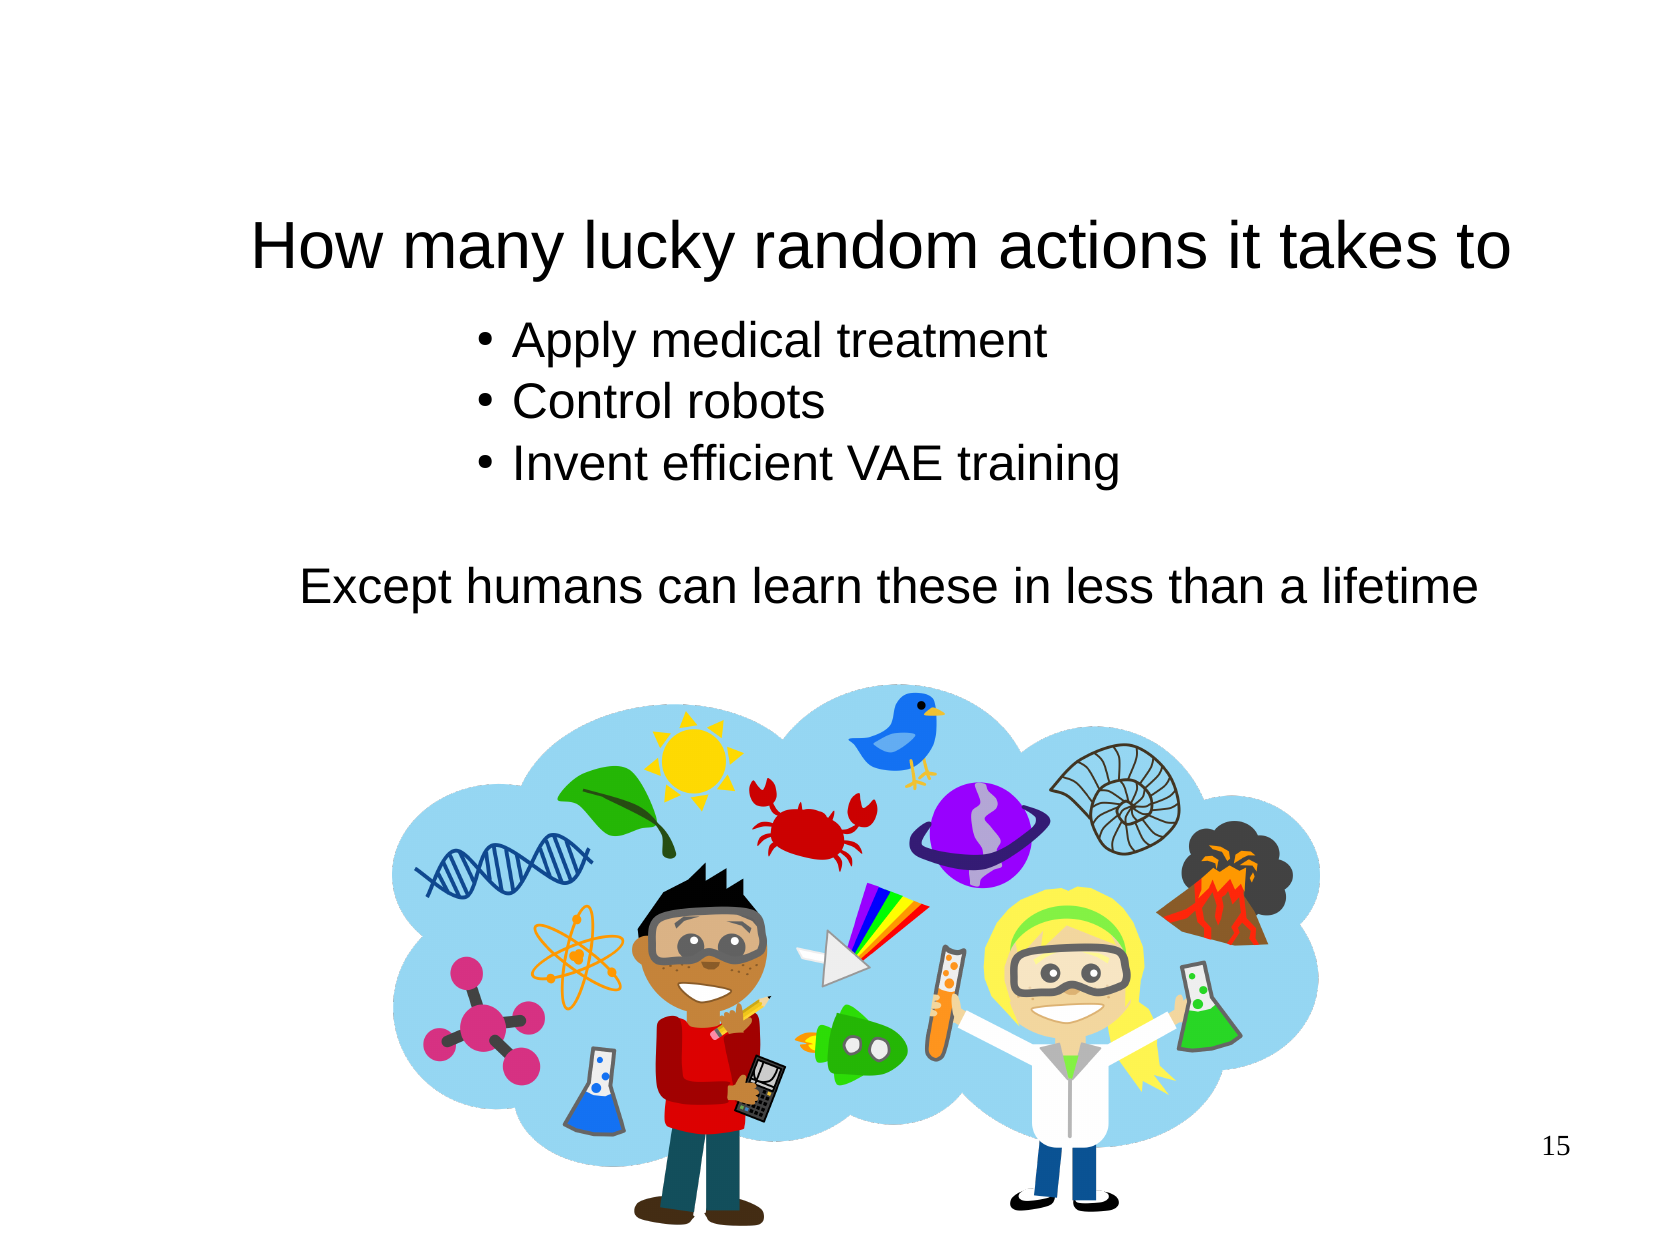

#
How many lucky random actions it takes to
Apply medical treatment
Control robots
Invent efficient VAE training
Except humans can learn these in less than a lifetime
15